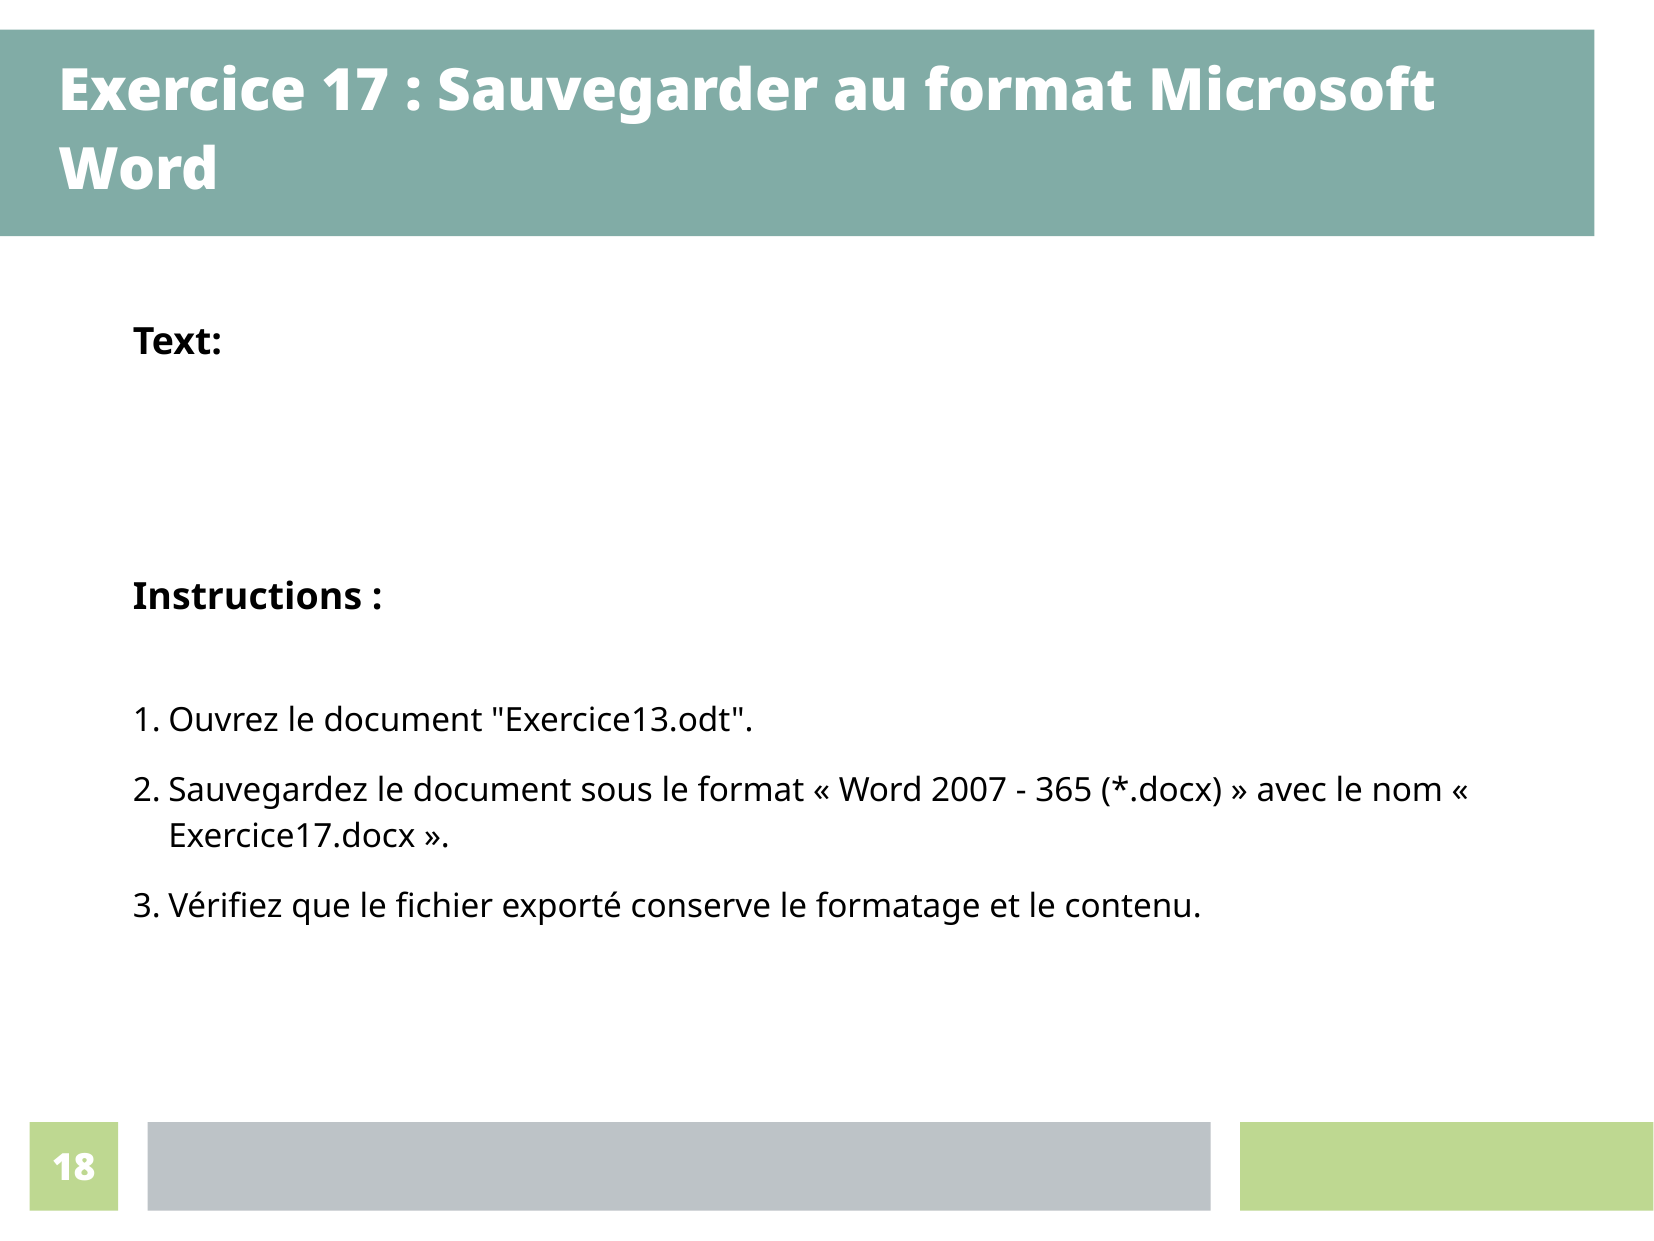

# Exercice 17 : Sauvegarder au format Microsoft Word
Text:
Instructions :
Ouvrez le document "Exercice13.odt".
Sauvegardez le document sous le format « Word 2007 - 365 (*.docx) » avec le nom « Exercice17.docx ».
Vérifiez que le fichier exporté conserve le formatage et le contenu.
18